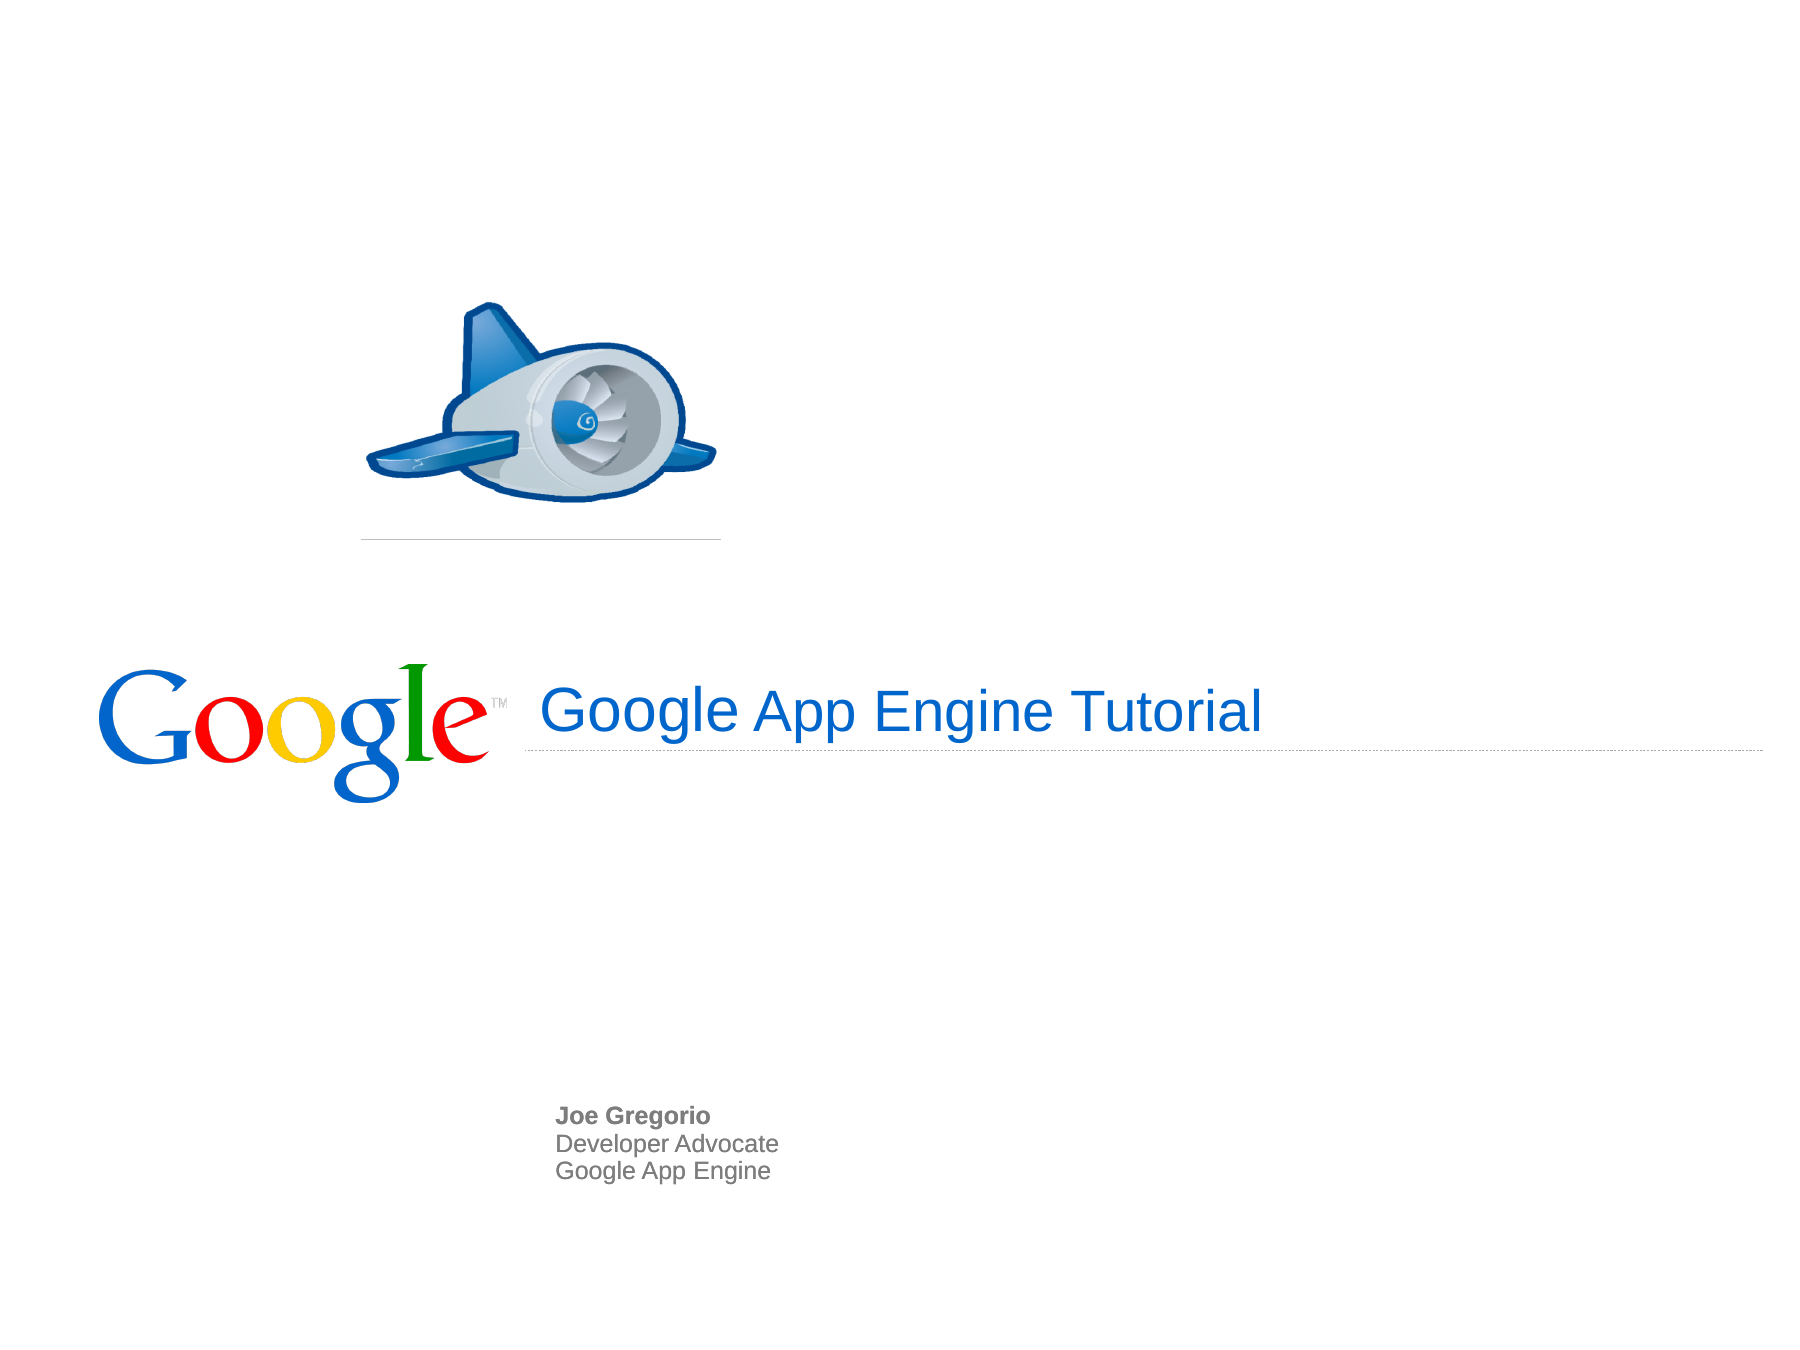

# Google App Engine Tutorial
Joe Gregorio
Developer Advocate
Google App Engine
Joe Gregorio
Developer Advocate
Google App Engine